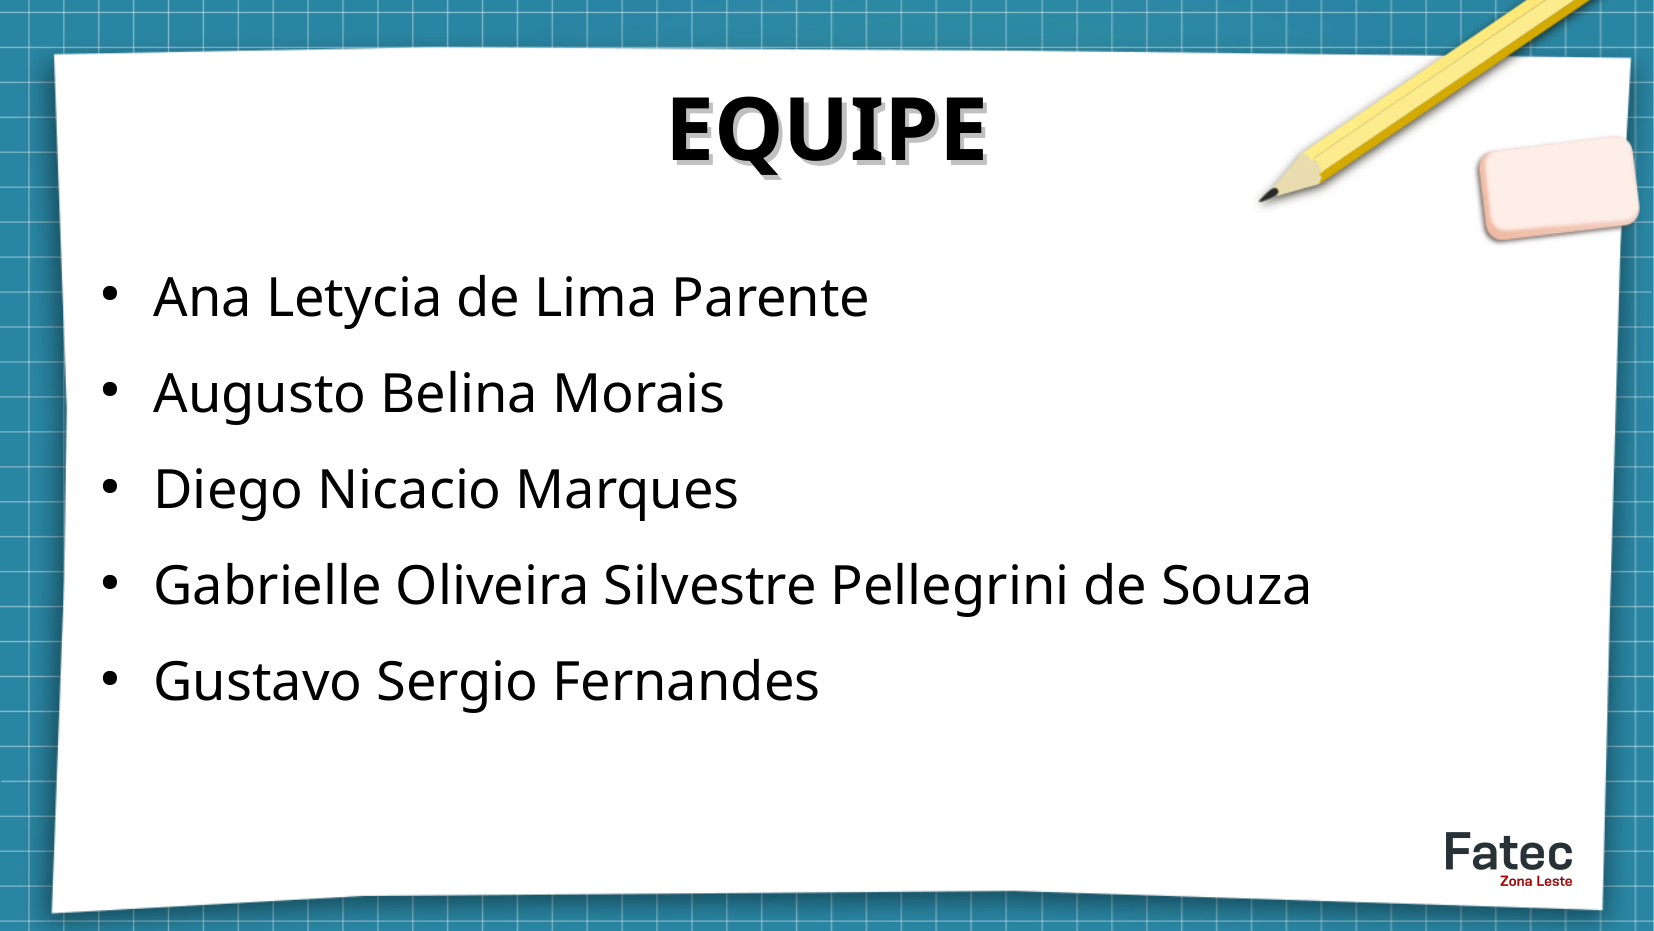

# EQUIPE
Ana Letycia de Lima Parente
Augusto Belina Morais
Diego Nicacio Marques
Gabrielle Oliveira Silvestre Pellegrini de Souza
Gustavo Sergio Fernandes